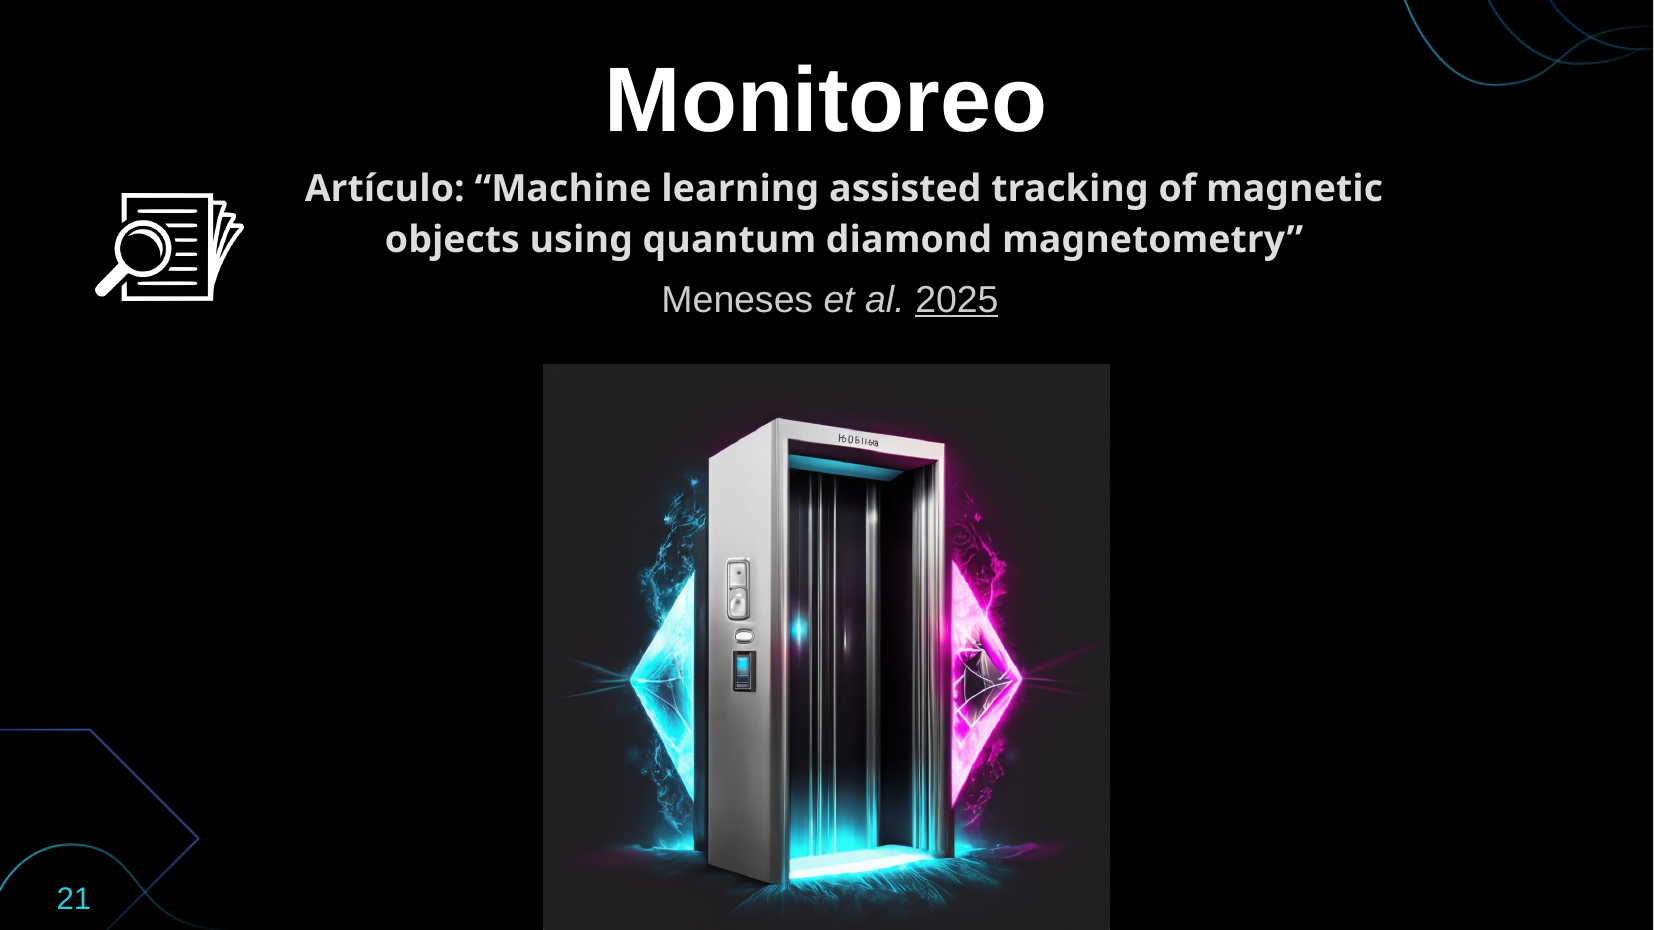

Monitoreo
Artículo: “Machine learning assisted tracking of magnetic objects using quantum diamond magnetometry”
Meneses et al. 2025